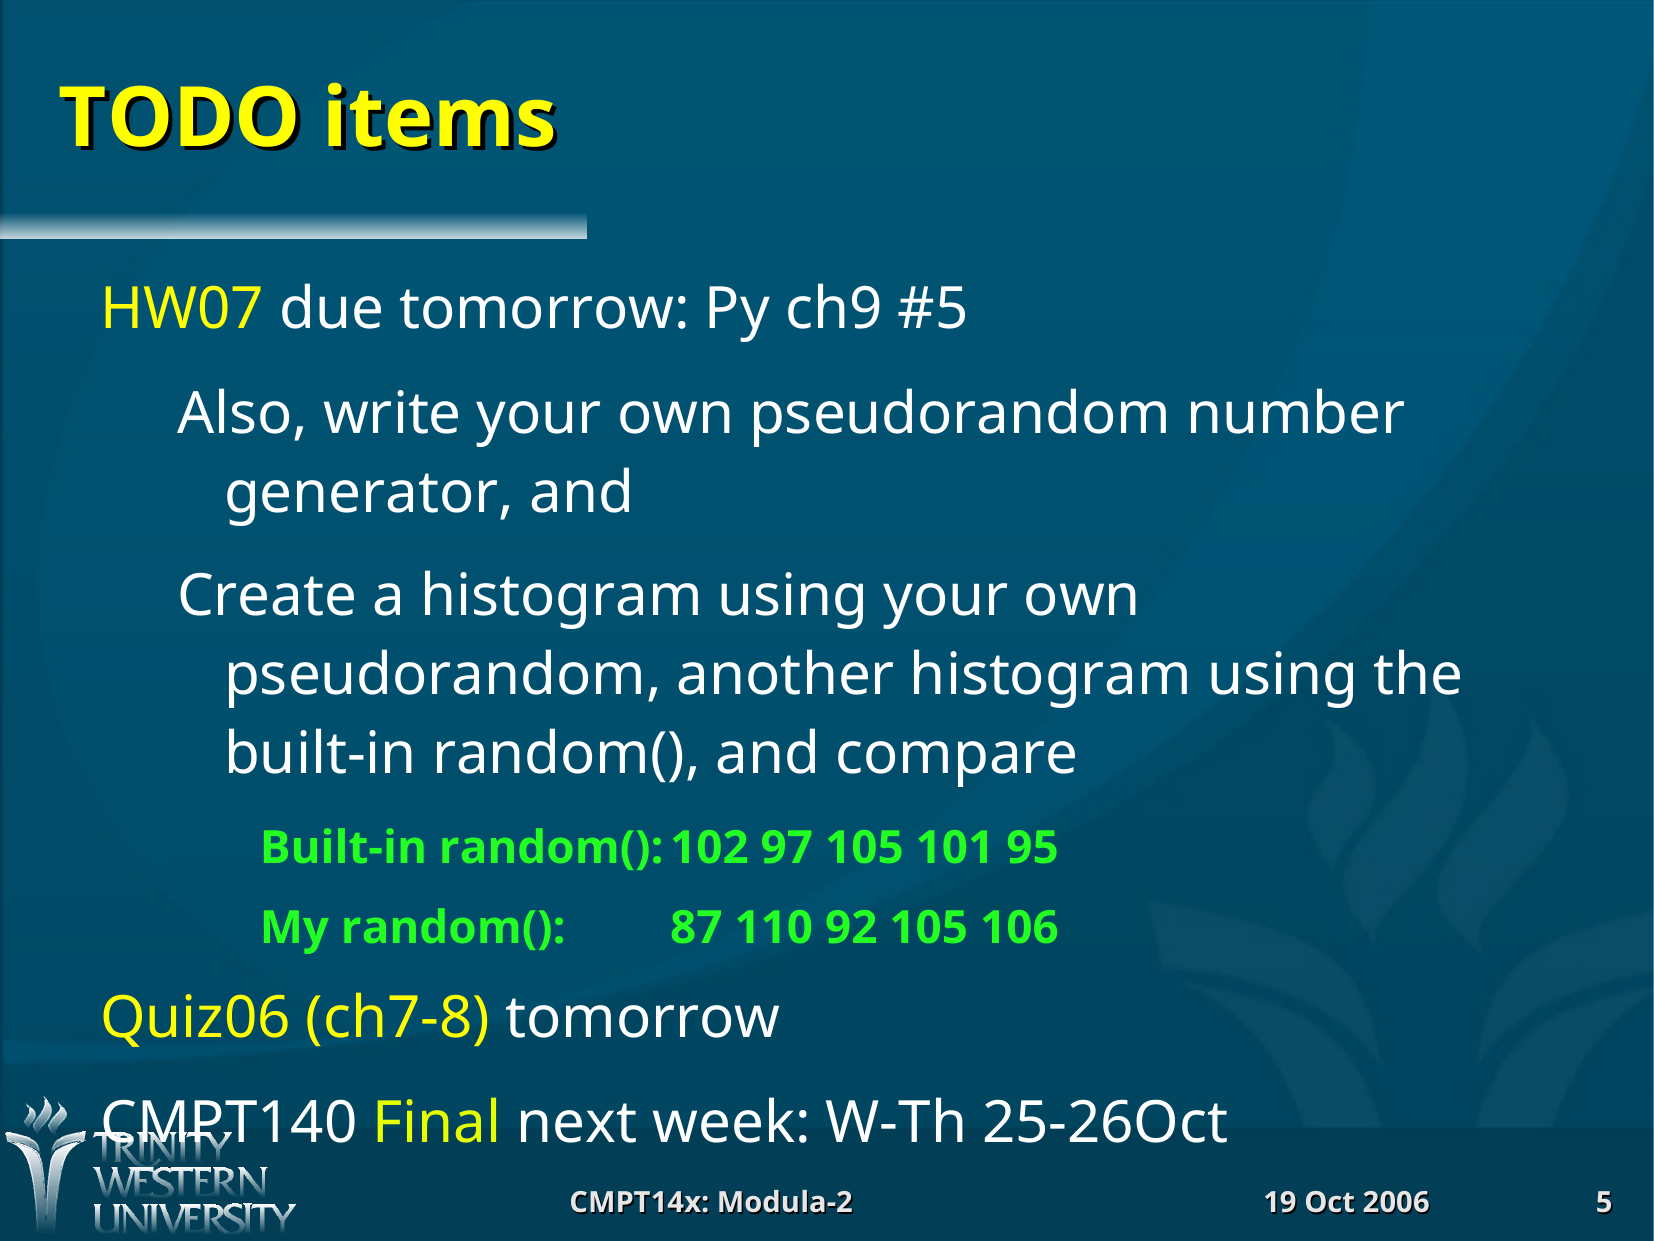

# TODO items
HW07 due tomorrow: Py ch9 #5
Also, write your own pseudorandom number generator, and
Create a histogram using your own pseudorandom, another histogram using the built-in random(), and compare
Built-in random():	102 97 105 101 95
My random():		87 110 92 105 106
Quiz06 (ch7-8) tomorrow
CMPT140 Final next week: W-Th 25-26Oct
CMPT14x: Modula-2
19 Oct 2006
5